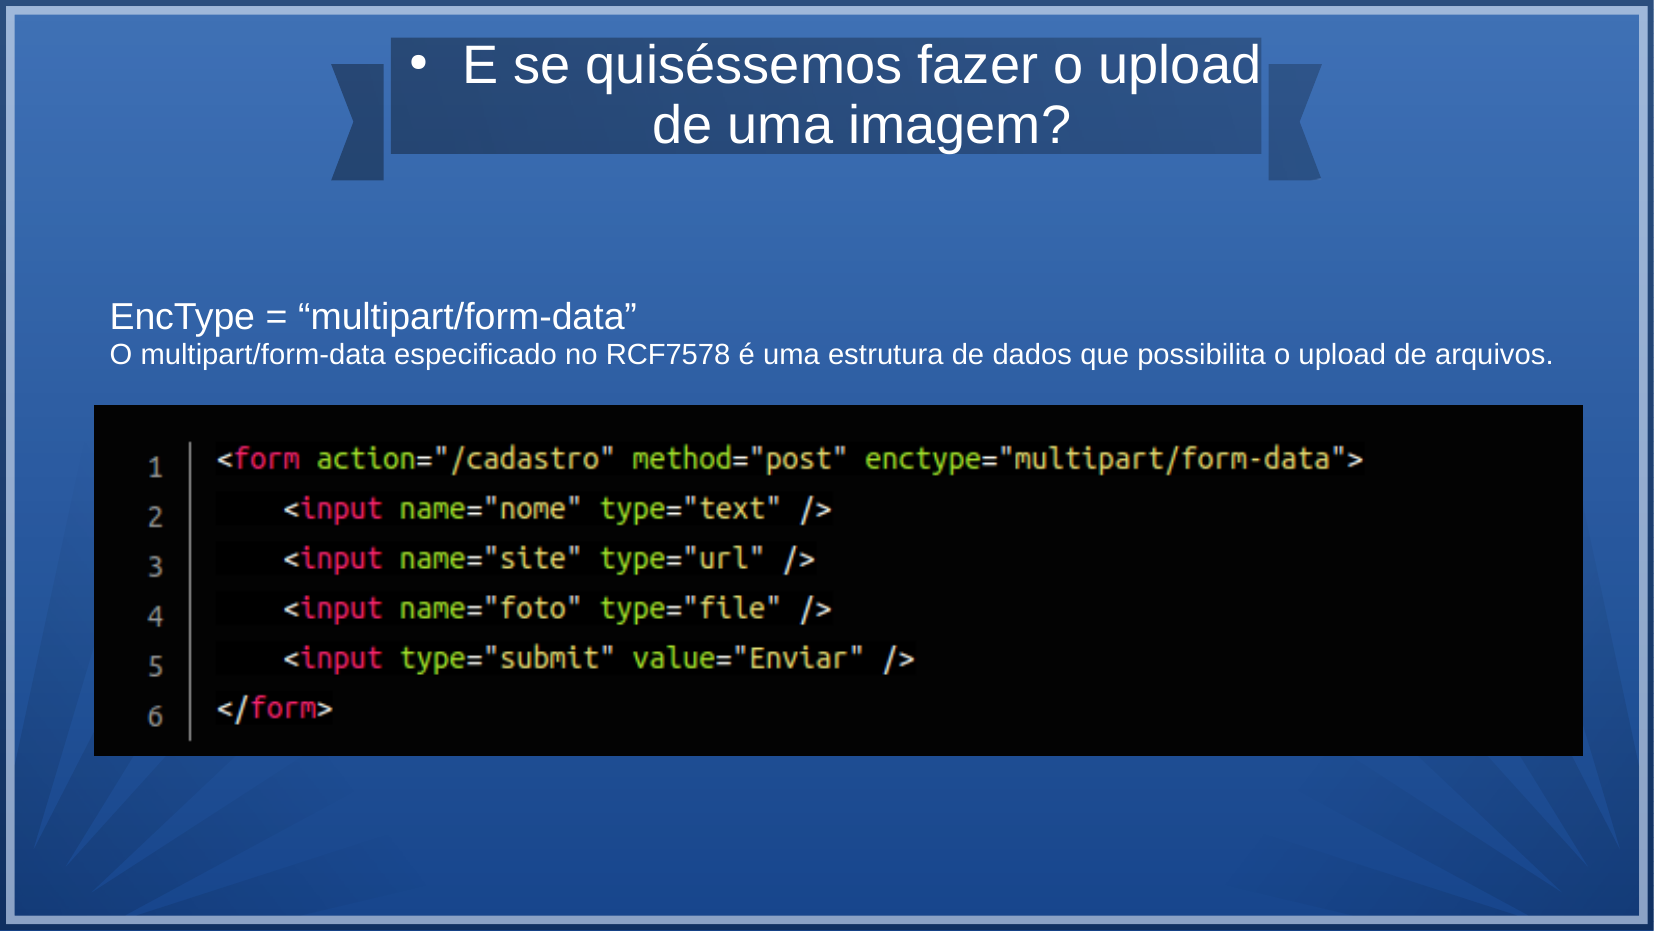

# E se quiséssemos fazer o upload de uma imagem?
EncType = “multipart/form-data”
O multipart/form-data especificado no RCF7578 é uma estrutura de dados que possibilita o upload de arquivos.